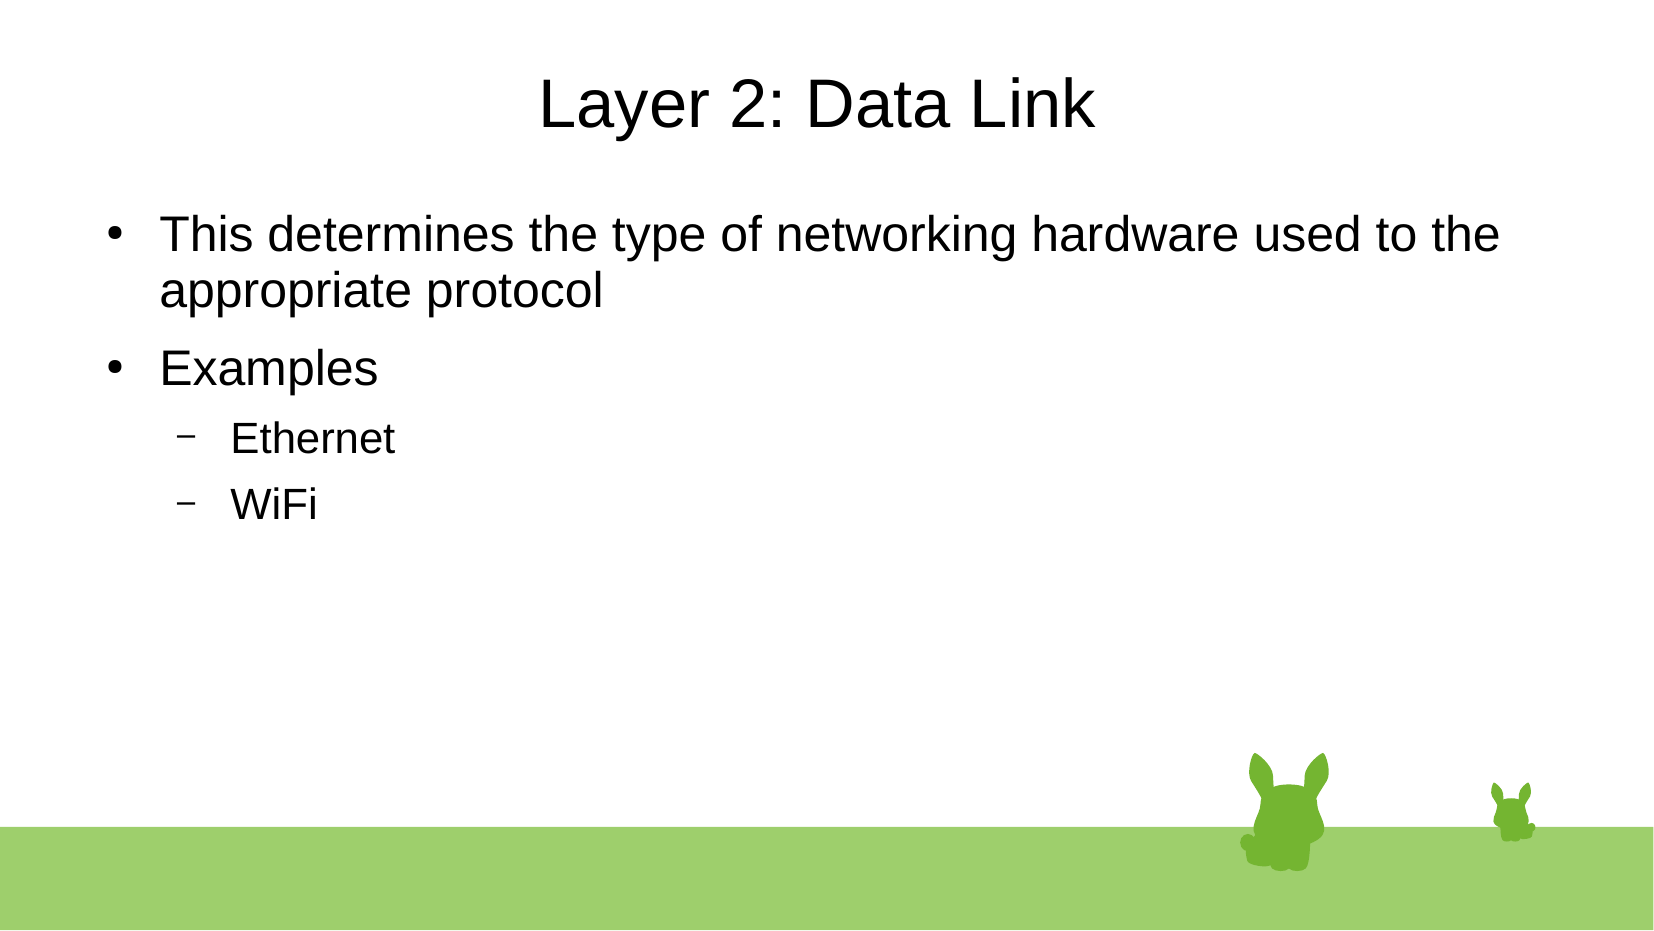

# Layer 2: Data Link
This determines the type of networking hardware used to the appropriate protocol
Examples
Ethernet
WiFi